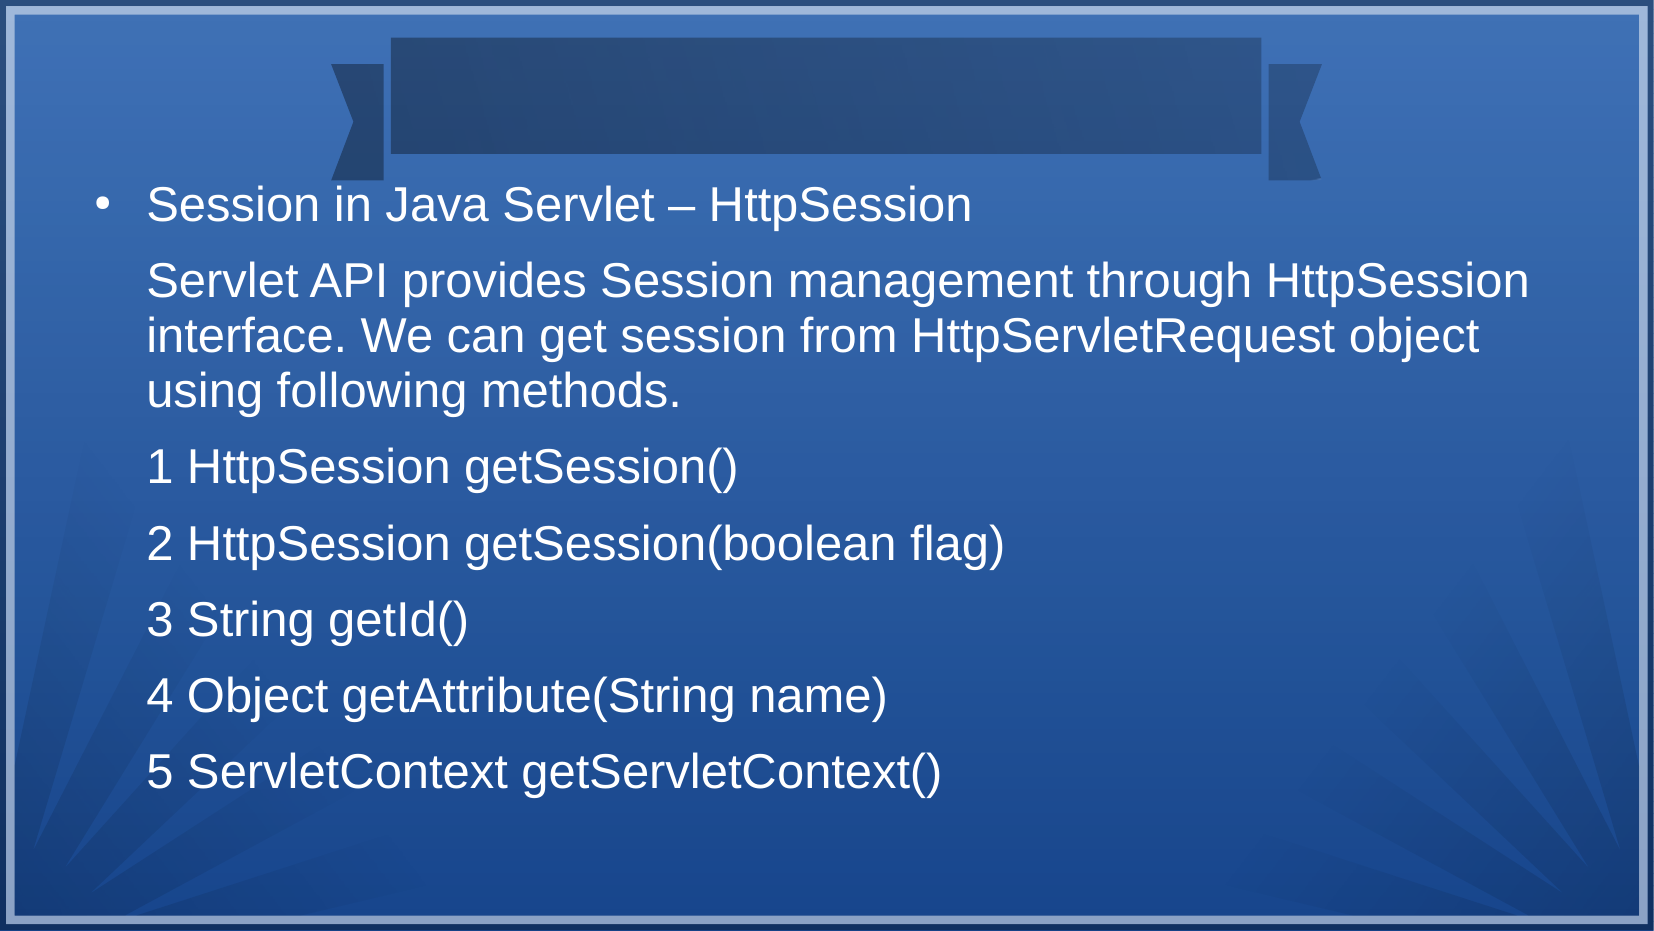

# Session in Java Servlet – HttpSession
Servlet API provides Session management through HttpSession interface. We can get session from HttpServletRequest object using following methods.
1 HttpSession getSession()
2 HttpSession getSession(boolean flag)
3 String getId()
4 Object getAttribute(String name)
5 ServletContext getServletContext()